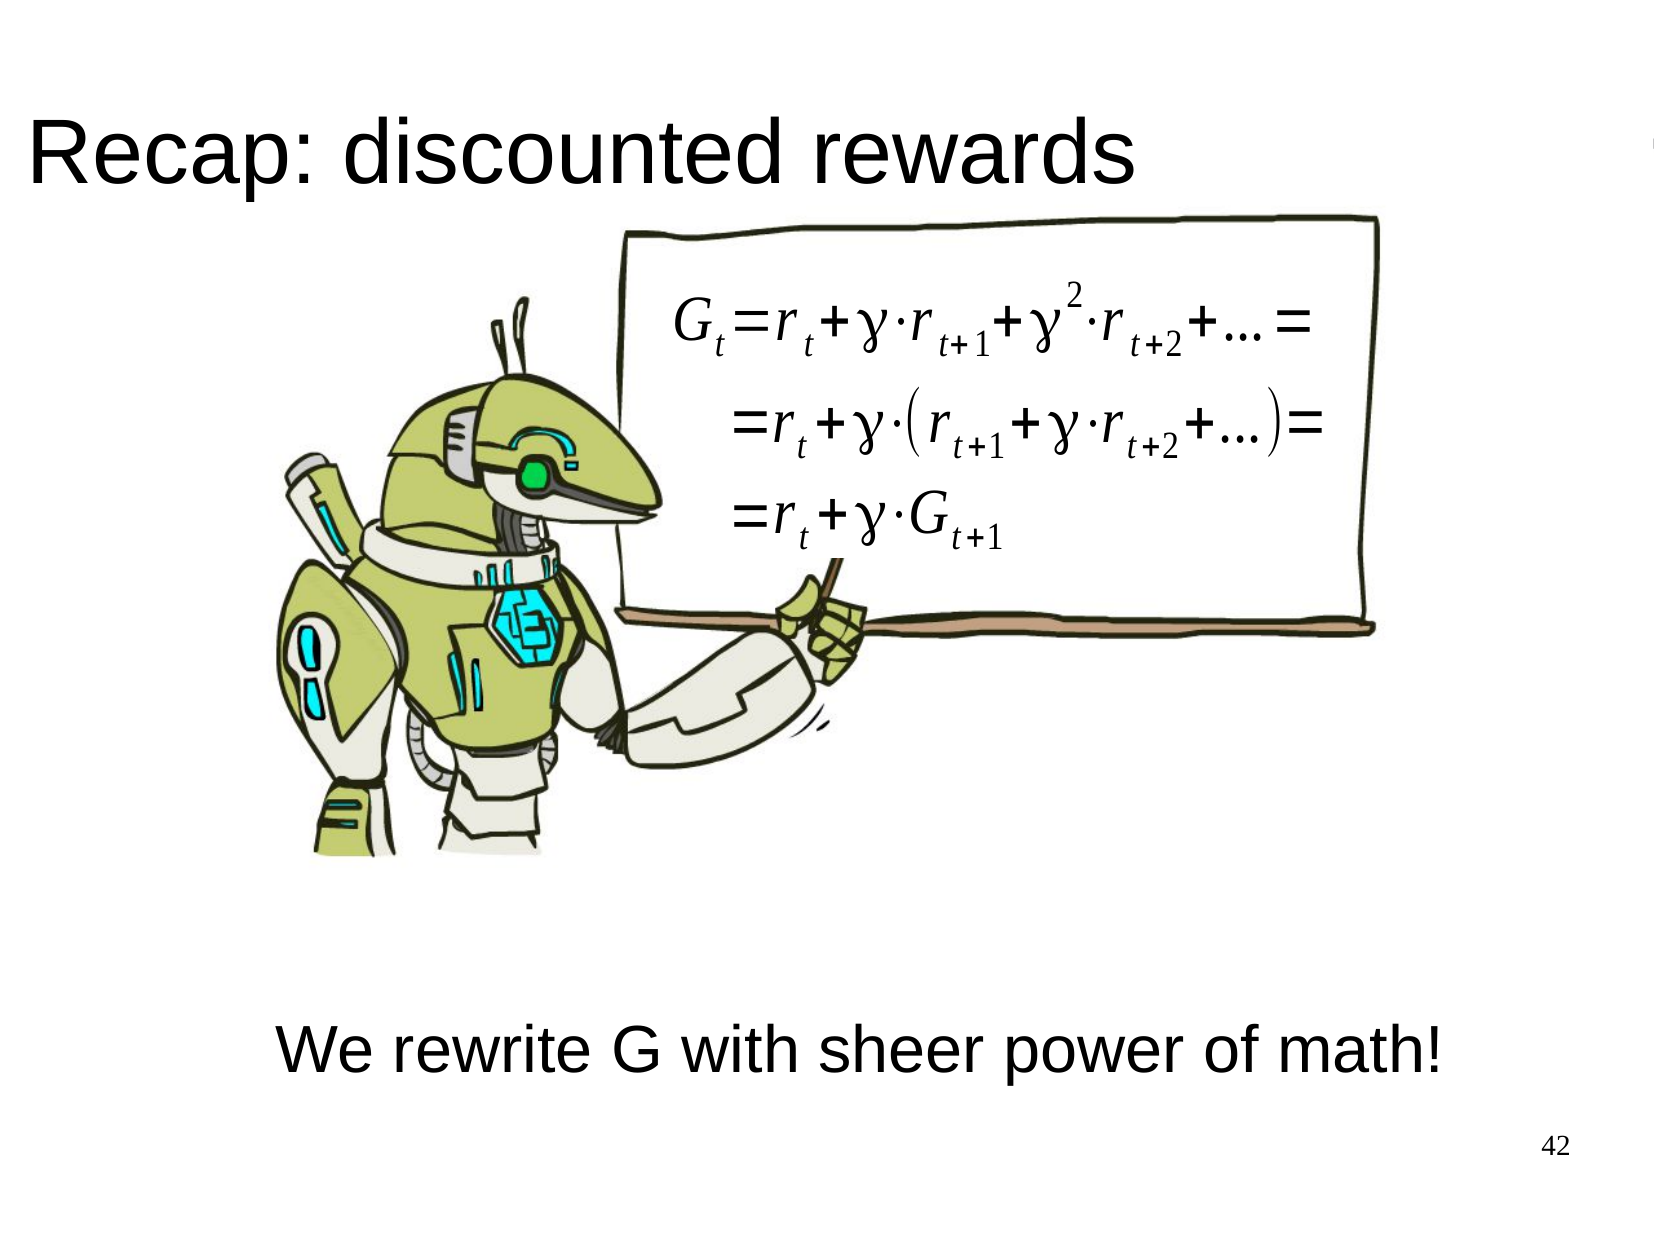

#
Recap: discounted rewards
=
=
=
=
We rewrite G with sheer power of math!
42